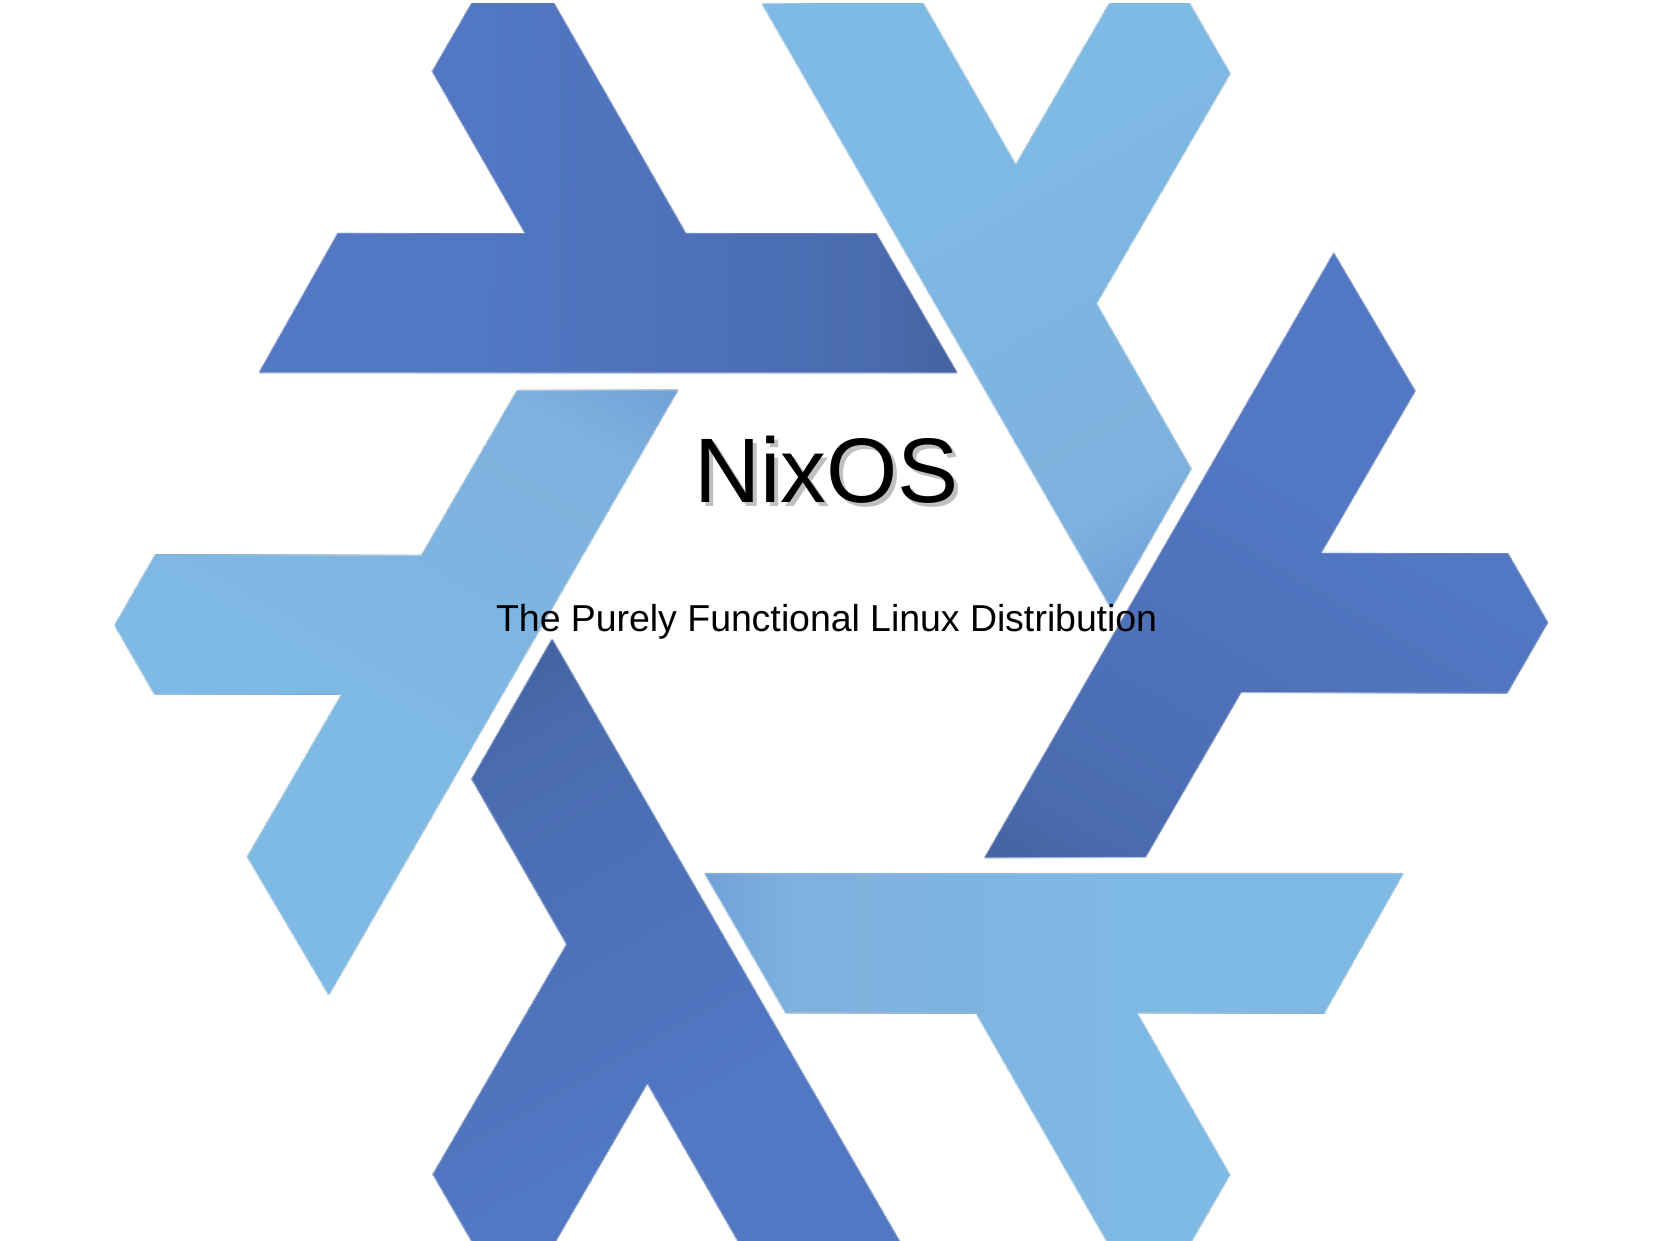

# NixOS
The Purely Functional Linux Distribution